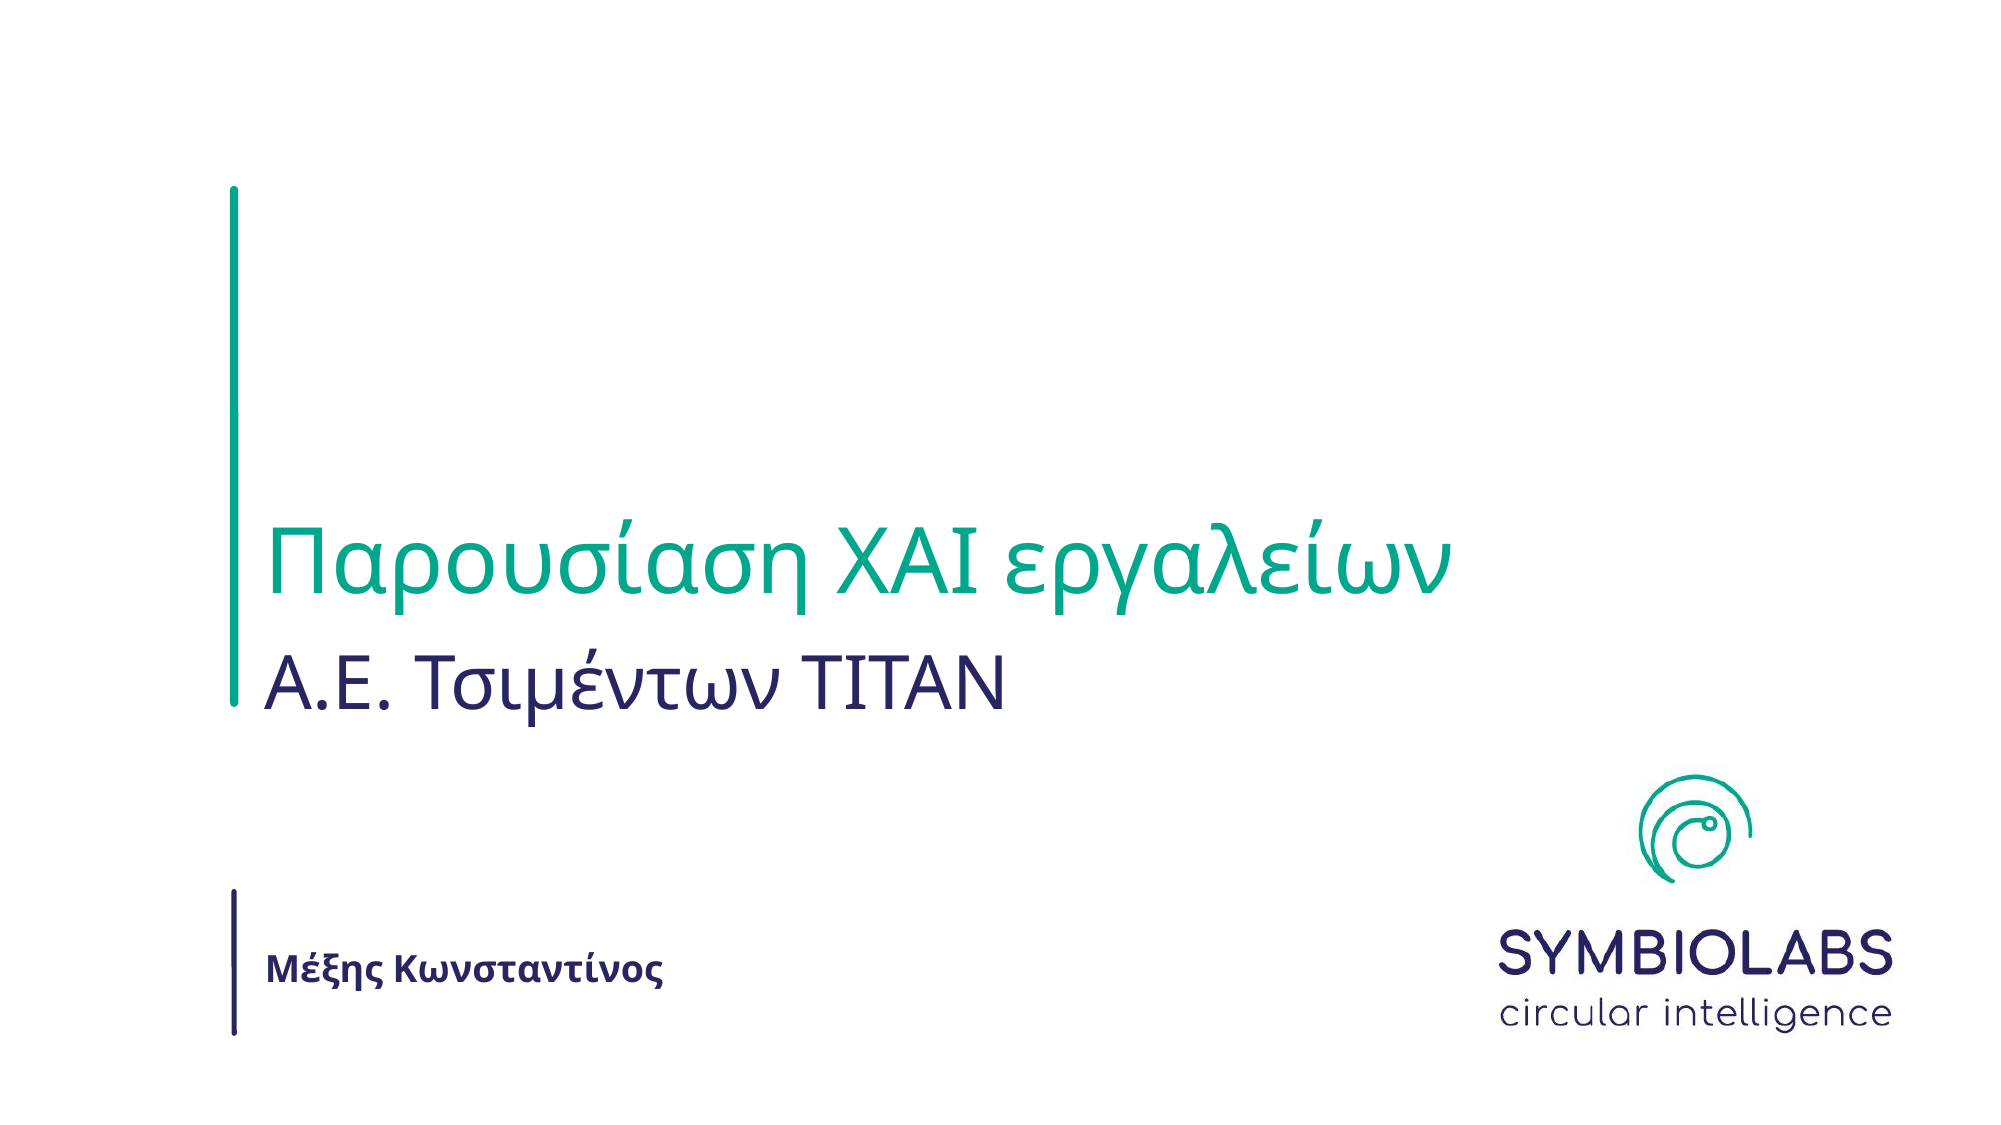

# Παρουσίαση XAI εργαλείων
Α.Ε. Τσιμέντων ΤΙΤΑΝ
Μέξης Κωνσταντίνος